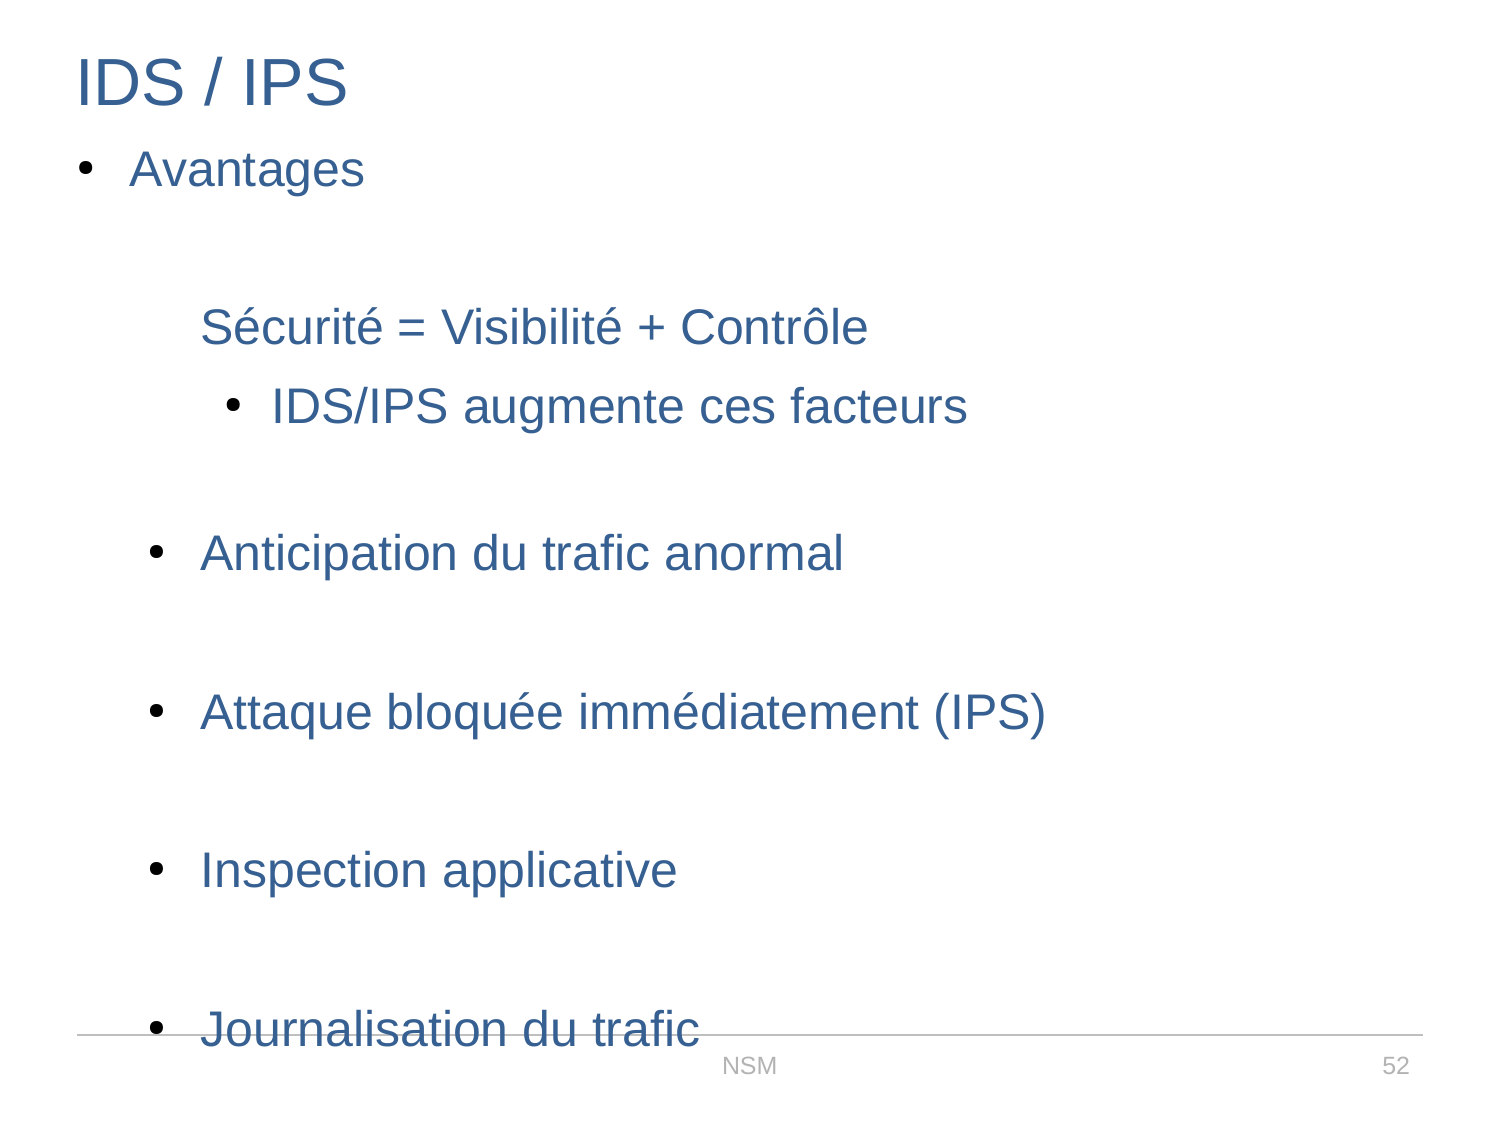

# IDS / IPS
Avantages
Sécurité = Visibilité + Contrôle
IDS/IPS augmente ces facteurs
Anticipation du trafic anormal
Attaque bloquée immédiatement (IPS)
Inspection applicative
Journalisation du trafic
Your footer here
52